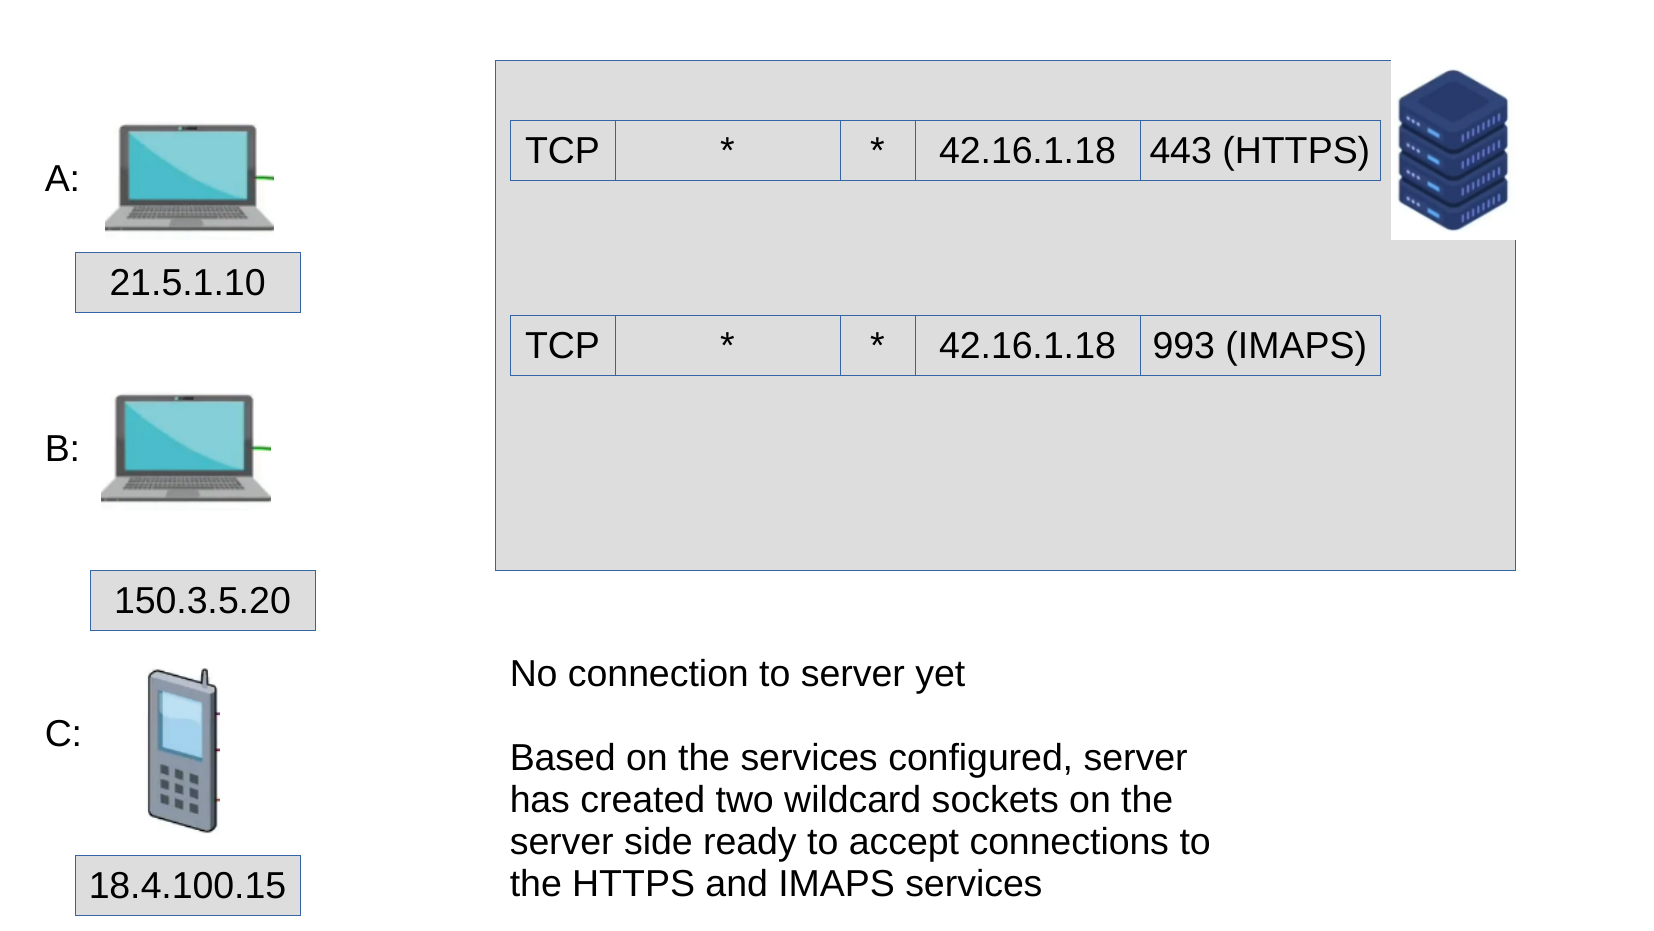

TCP
*
*
42.16.1.18
443 (HTTPS)
A:
21.5.1.10
TCP
*
*
42.16.1.18
993 (IMAPS)
B:
150.3.5.20
No connection to server yet
Based on the services configured, server has created two wildcard sockets on the server side ready to accept connections to the HTTPS and IMAPS services
C:
18.4.100.15